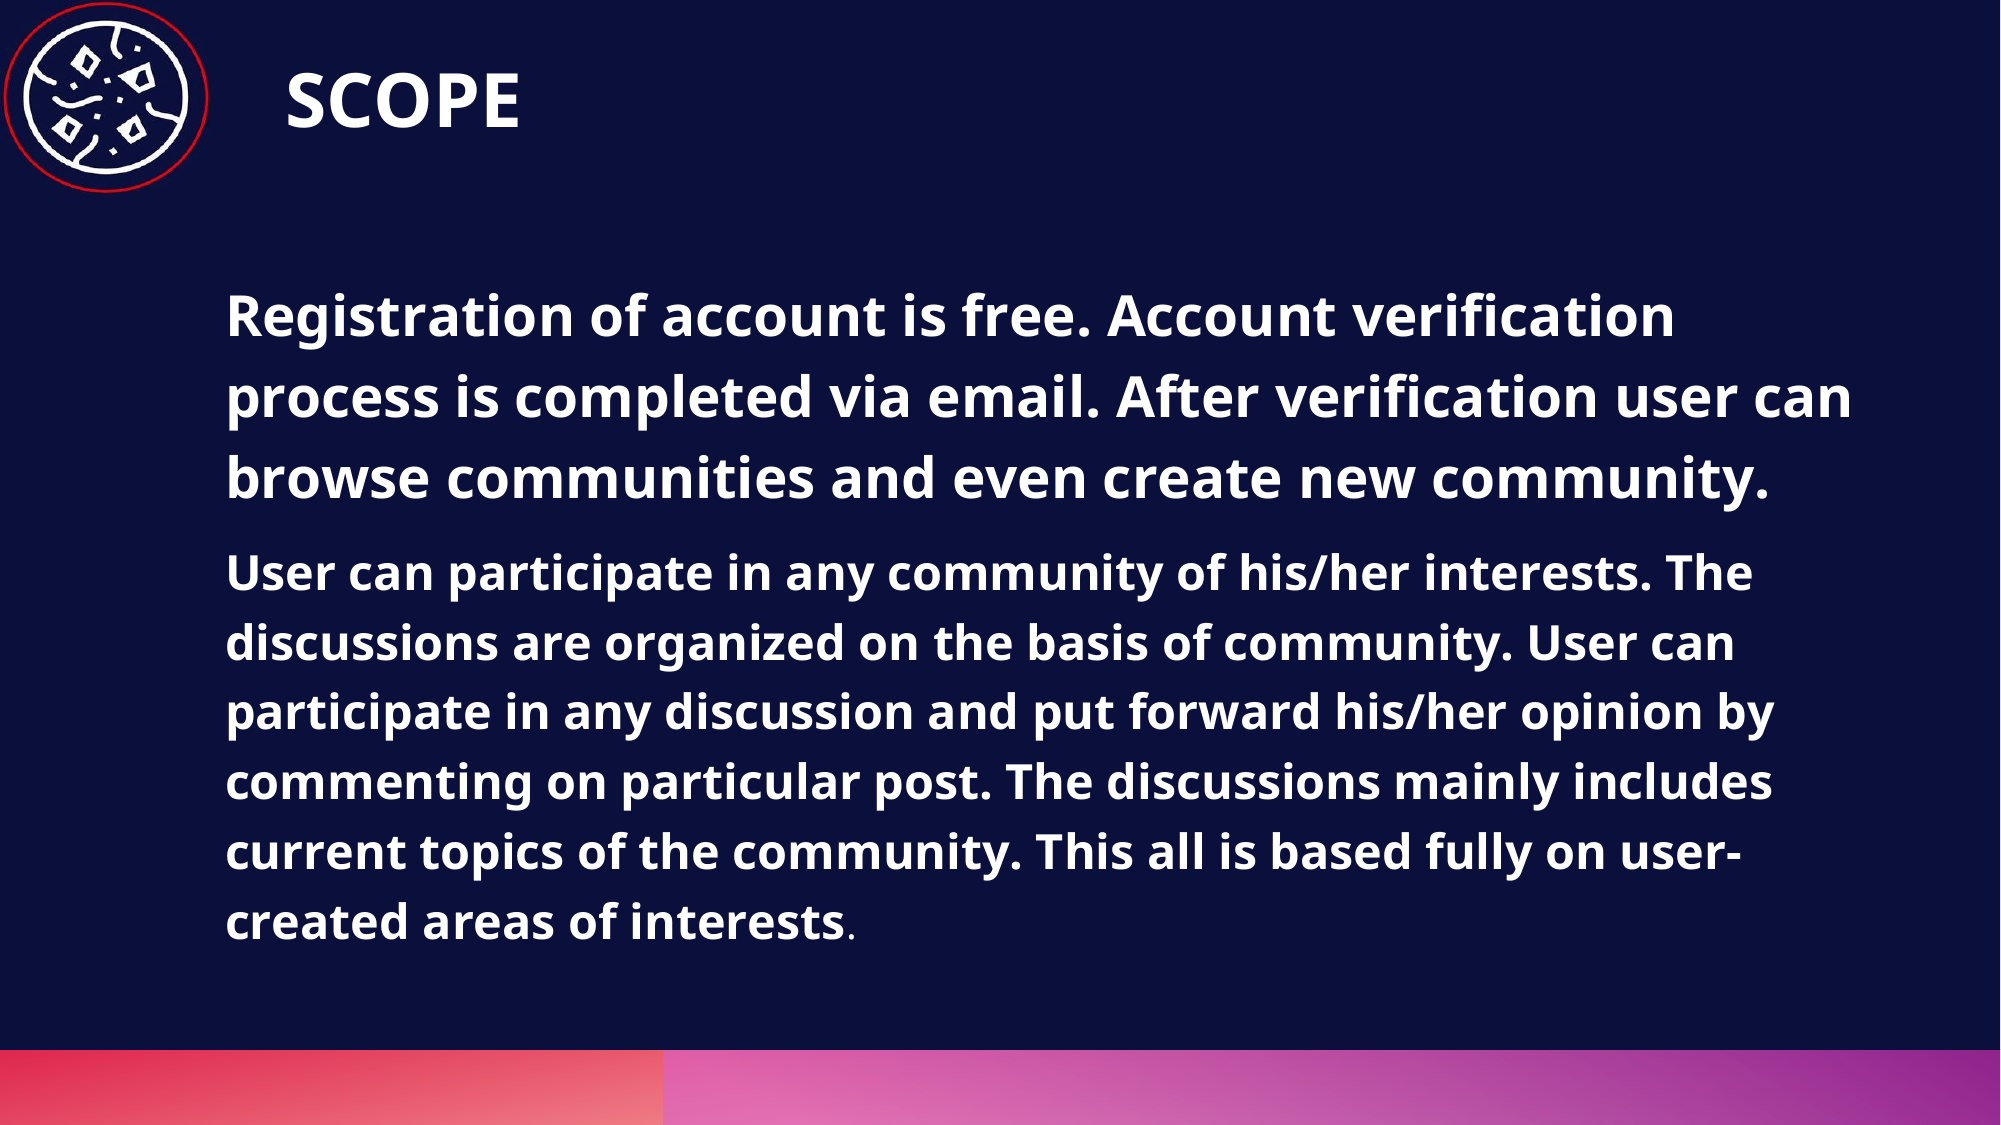

# SCOPE
Registration of account is free. Account verification process is completed via email. After verification user can browse communities and even create new community.
User can participate in any community of his/her interests. The discussions are organized on the basis of community. User can participate in any discussion and put forward his/her opinion by commenting on particular post. The discussions mainly includes current topics of the community. This all is based fully on user-created areas of interests.